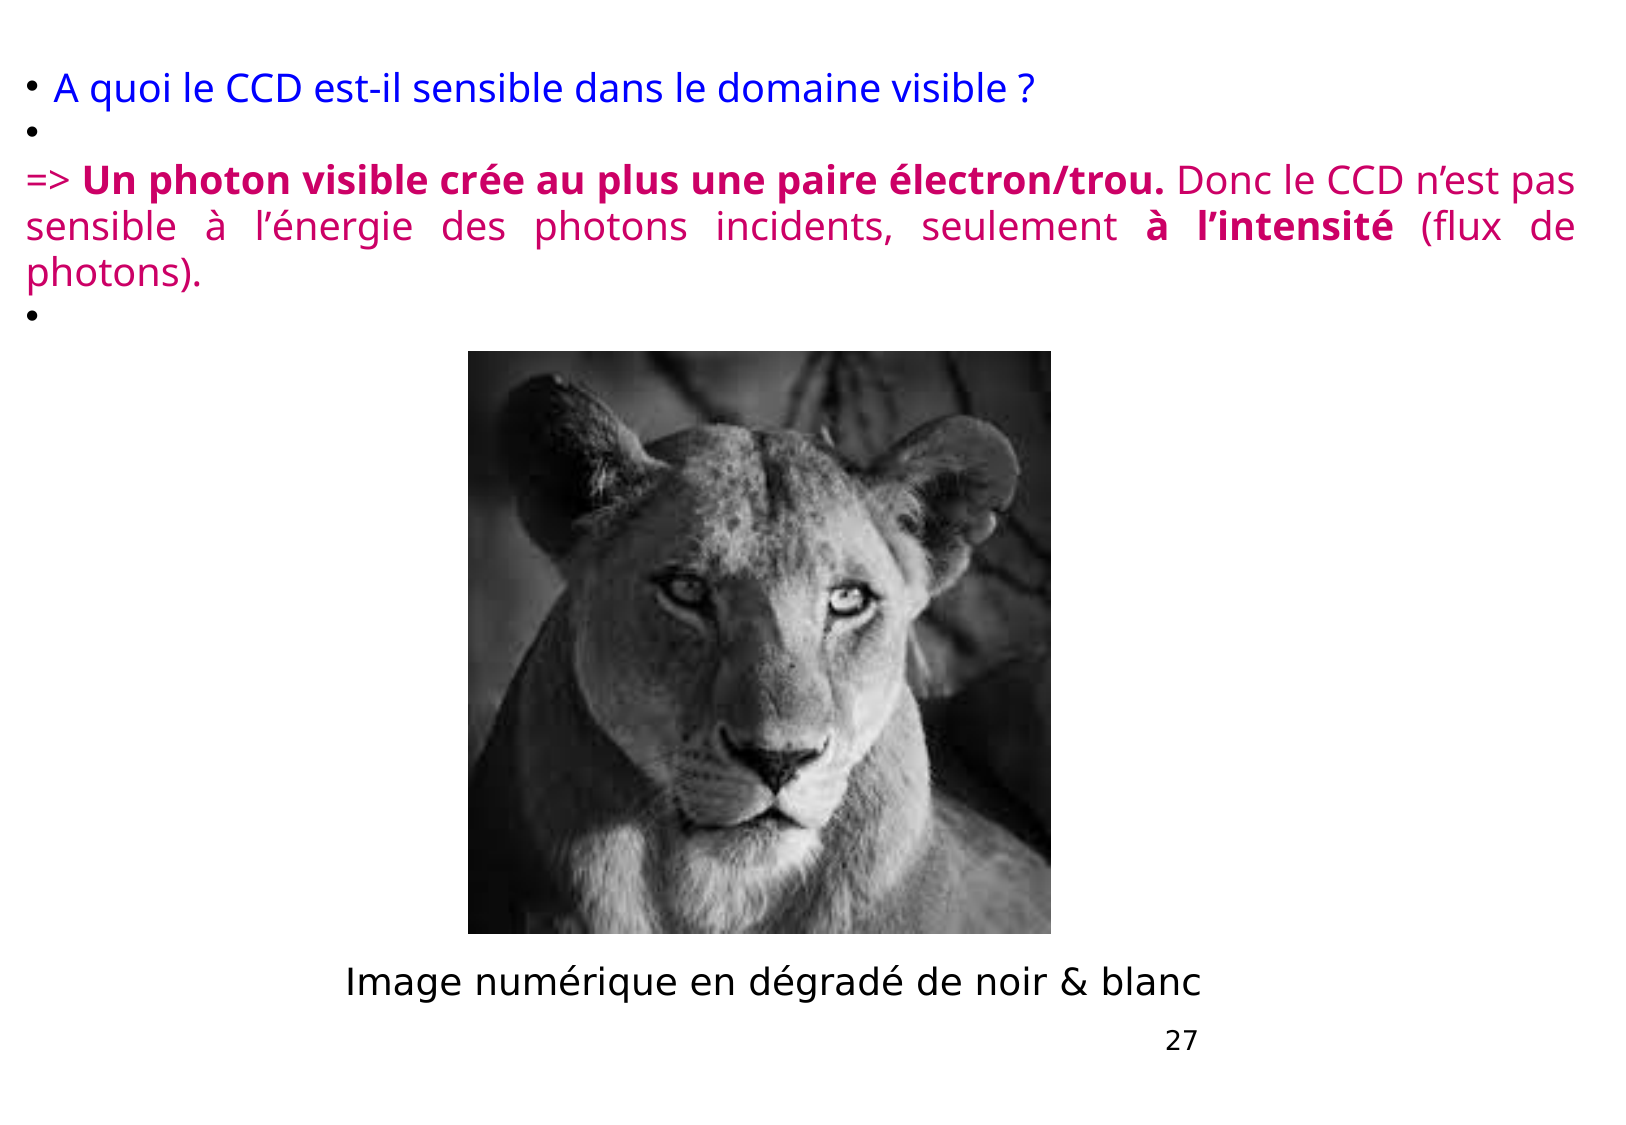

A quoi le CCD est-il sensible dans le domaine visible ?
=> Un photon visible crée au plus une paire électron/trou. Donc le CCD n’est pas sensible à l’énergie des photons incidents, seulement à l’intensité (flux de photons).
Image numérique en dégradé de noir & blanc
23